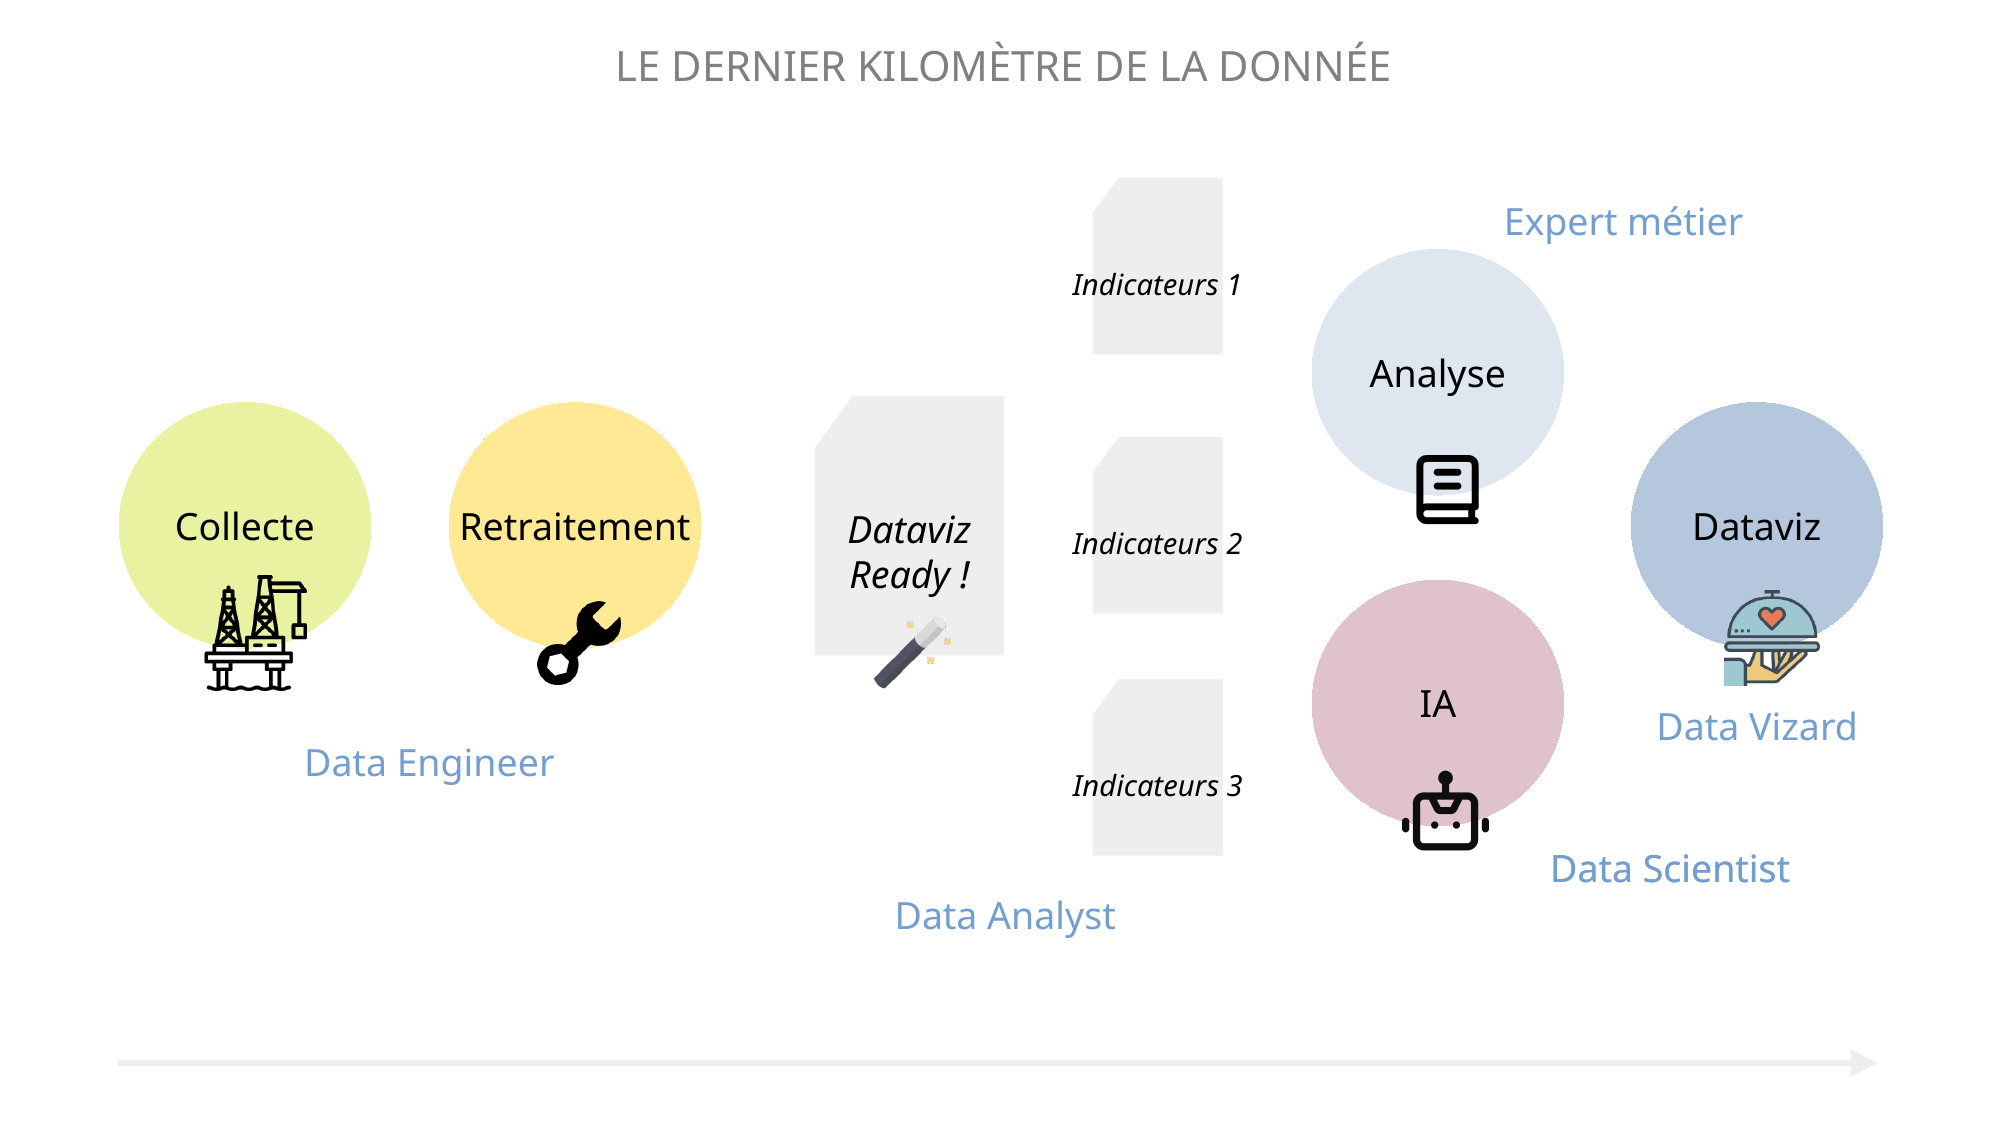

Le dernier kilomètre de la donnée
Indicateurs 1
Expert métier
Analyse
Dataviz
Ready !
Collecte
Dataviz
Intégration
Retraitement
Indicateurs 2
IA
Indicateurs 3
Data Vizard
Data Engineer
Data Scientist
Data Scientist
Data Analyst